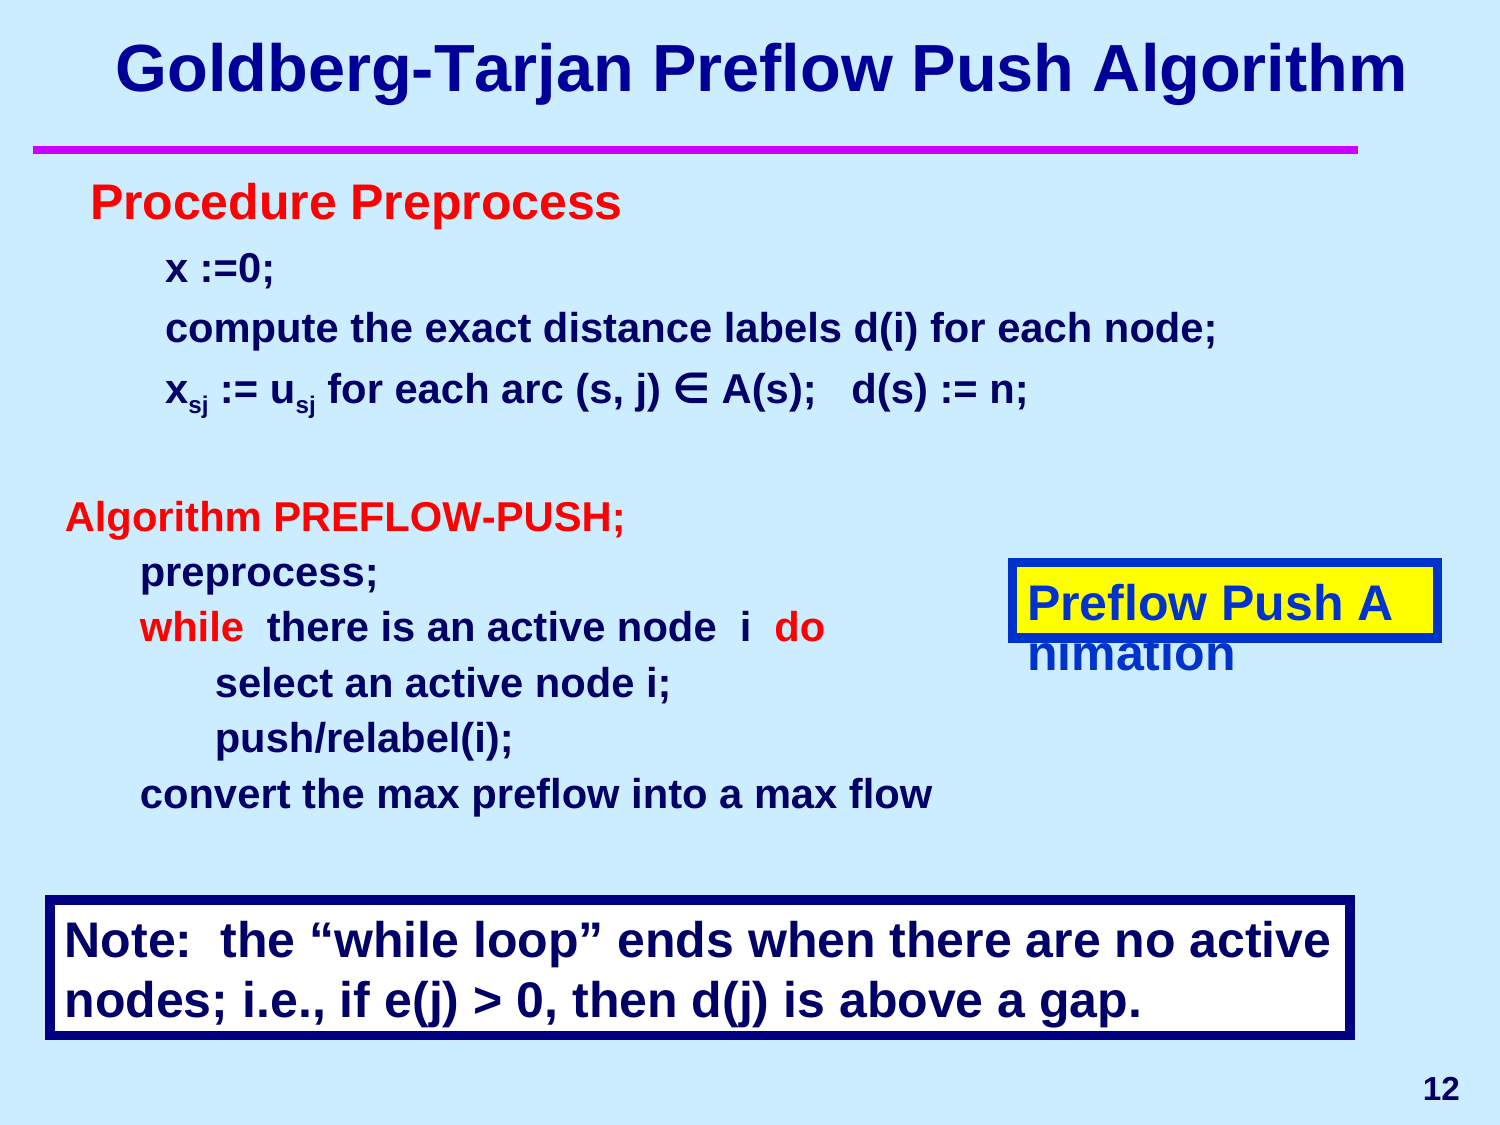

# Goldberg-Tarjan Preflow Push Algorithm
Procedure Preprocess
x :=0;
compute the exact distance labels d(i) for each node;
xsj := usj for each arc (s, j) ∈ A(s); d(s) := n;
Algorithm PREFLOW-PUSH;
preprocess;
while there is an active node i do
select an active node i;
push/relabel(i);
convert the max preflow into a max flow
Preflow Push Animation
Note: the “while loop” ends when there are no active nodes; i.e., if e(j) > 0, then d(j) is above a gap.